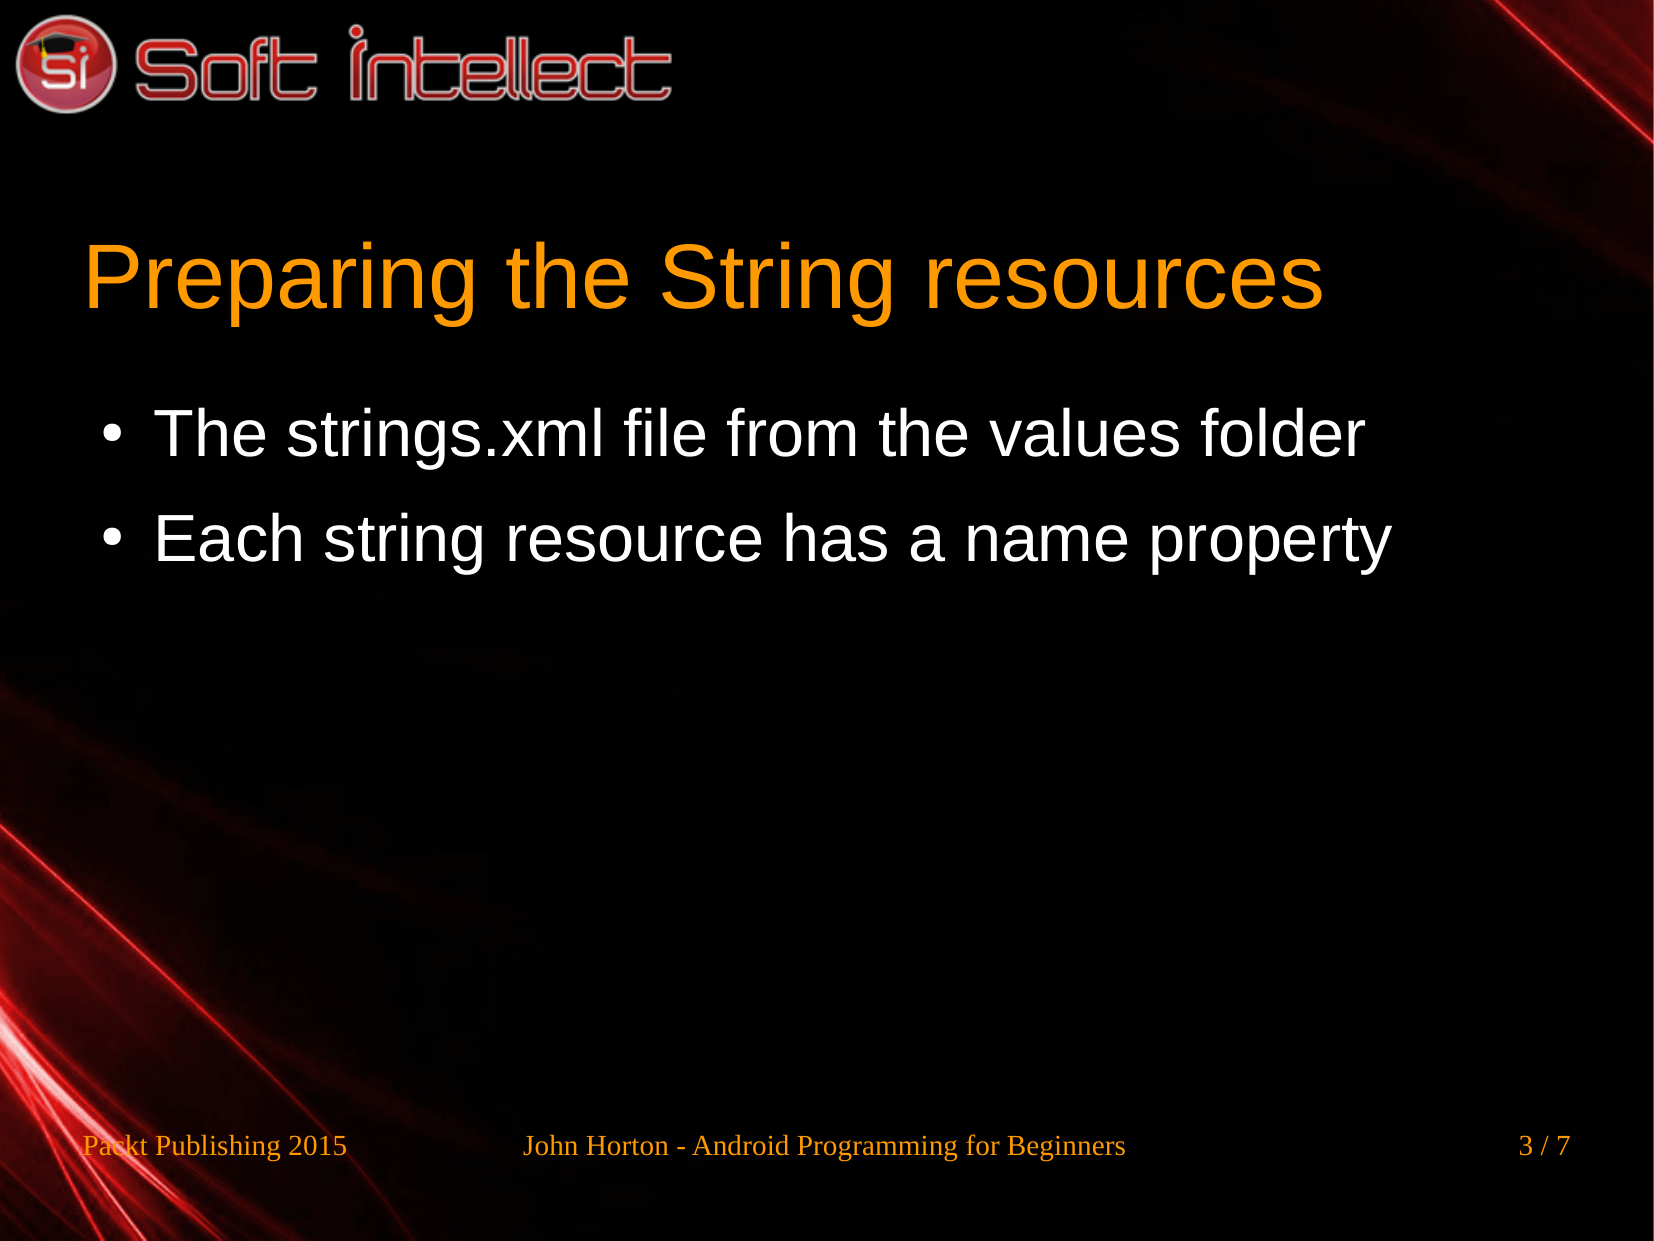

# Preparing the String resources
The strings.xml file from the values folder
Each string resource has a name property
Packt Publishing 2015
John Horton - Android Programming for Beginners
3